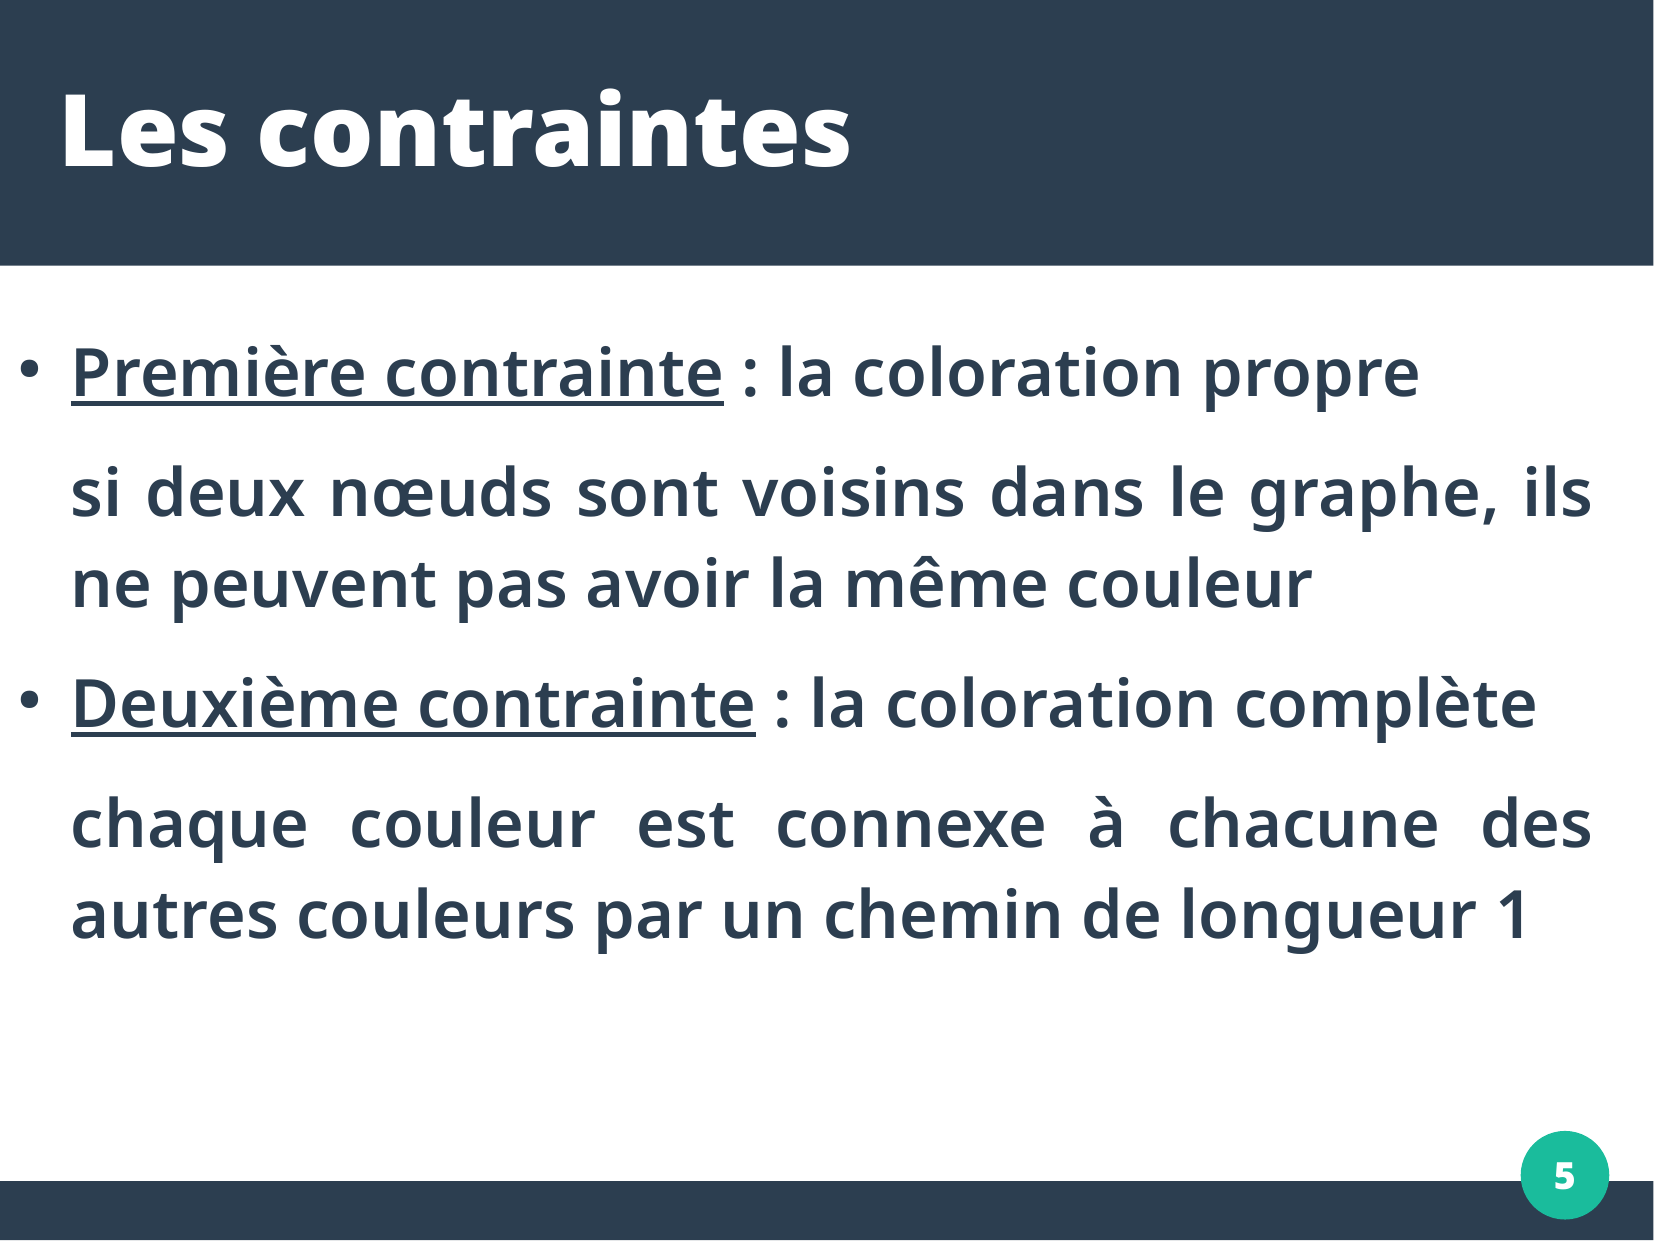

# Les contraintes
Première contrainte : la coloration propre
si deux nœuds sont voisins dans le graphe, ils ne peuvent pas avoir la même couleur
Deuxième contrainte : la coloration complète
chaque couleur est connexe à chacune des autres couleurs par un chemin de longueur 1
5